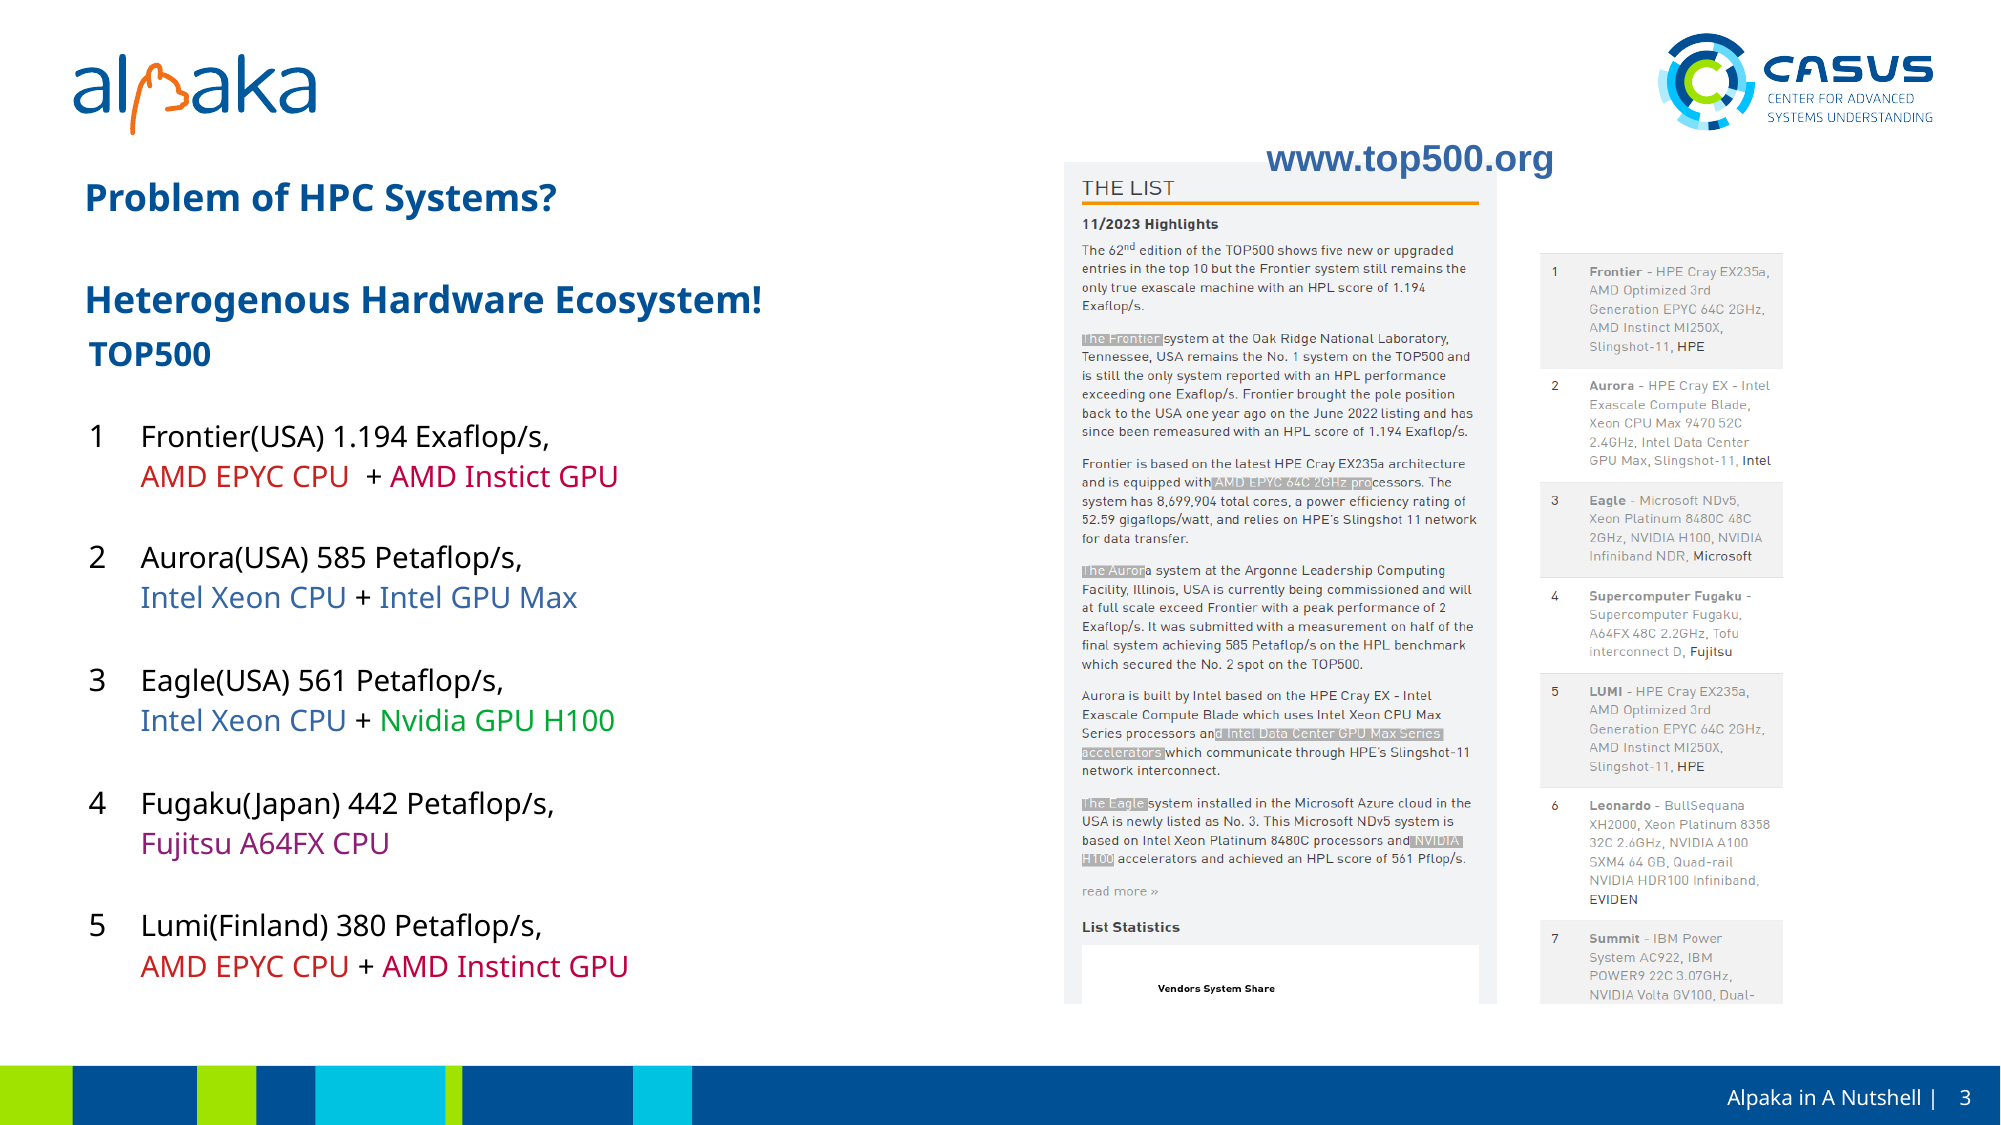

www.top500.org
# Problem of HPC Systems?
Heterogenous Hardware Ecosystem!
TOP500
Frontier(USA) 1.194 Exaflop/s,
AMD EPYC CPU + AMD Instict GPU
Aurora(USA) 585 Petaflop/s,
Intel Xeon CPU + Intel GPU Max
Eagle(USA) 561 Petaflop/s,
Intel Xeon CPU + Nvidia GPU H100
Fugaku(Japan) 442 Petaflop/s,
Fujitsu A64FX CPU
Lumi(Finland) 380 Petaflop/s,
AMD EPYC CPU + AMD Instinct GPU
Alpaka in A Nutshell
3